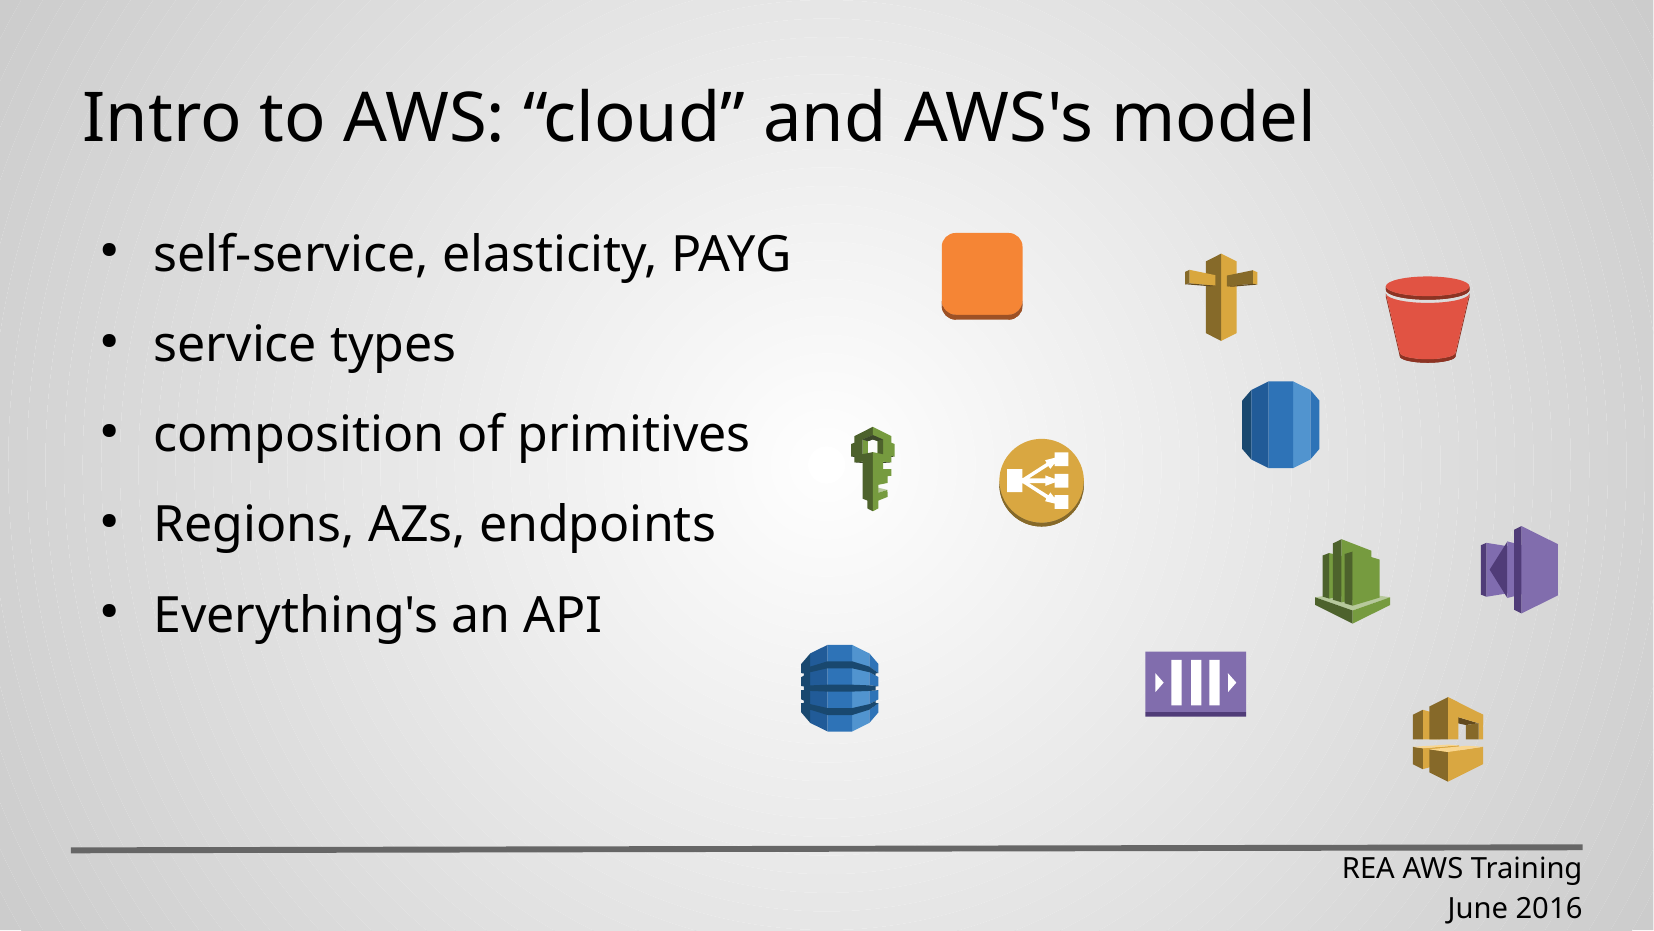

# Intro to AWS: “cloud” and AWS's model
self-service, elasticity, PAYG
service types
composition of primitives
Regions, AZs, endpoints
Everything's an API
REA AWS Training